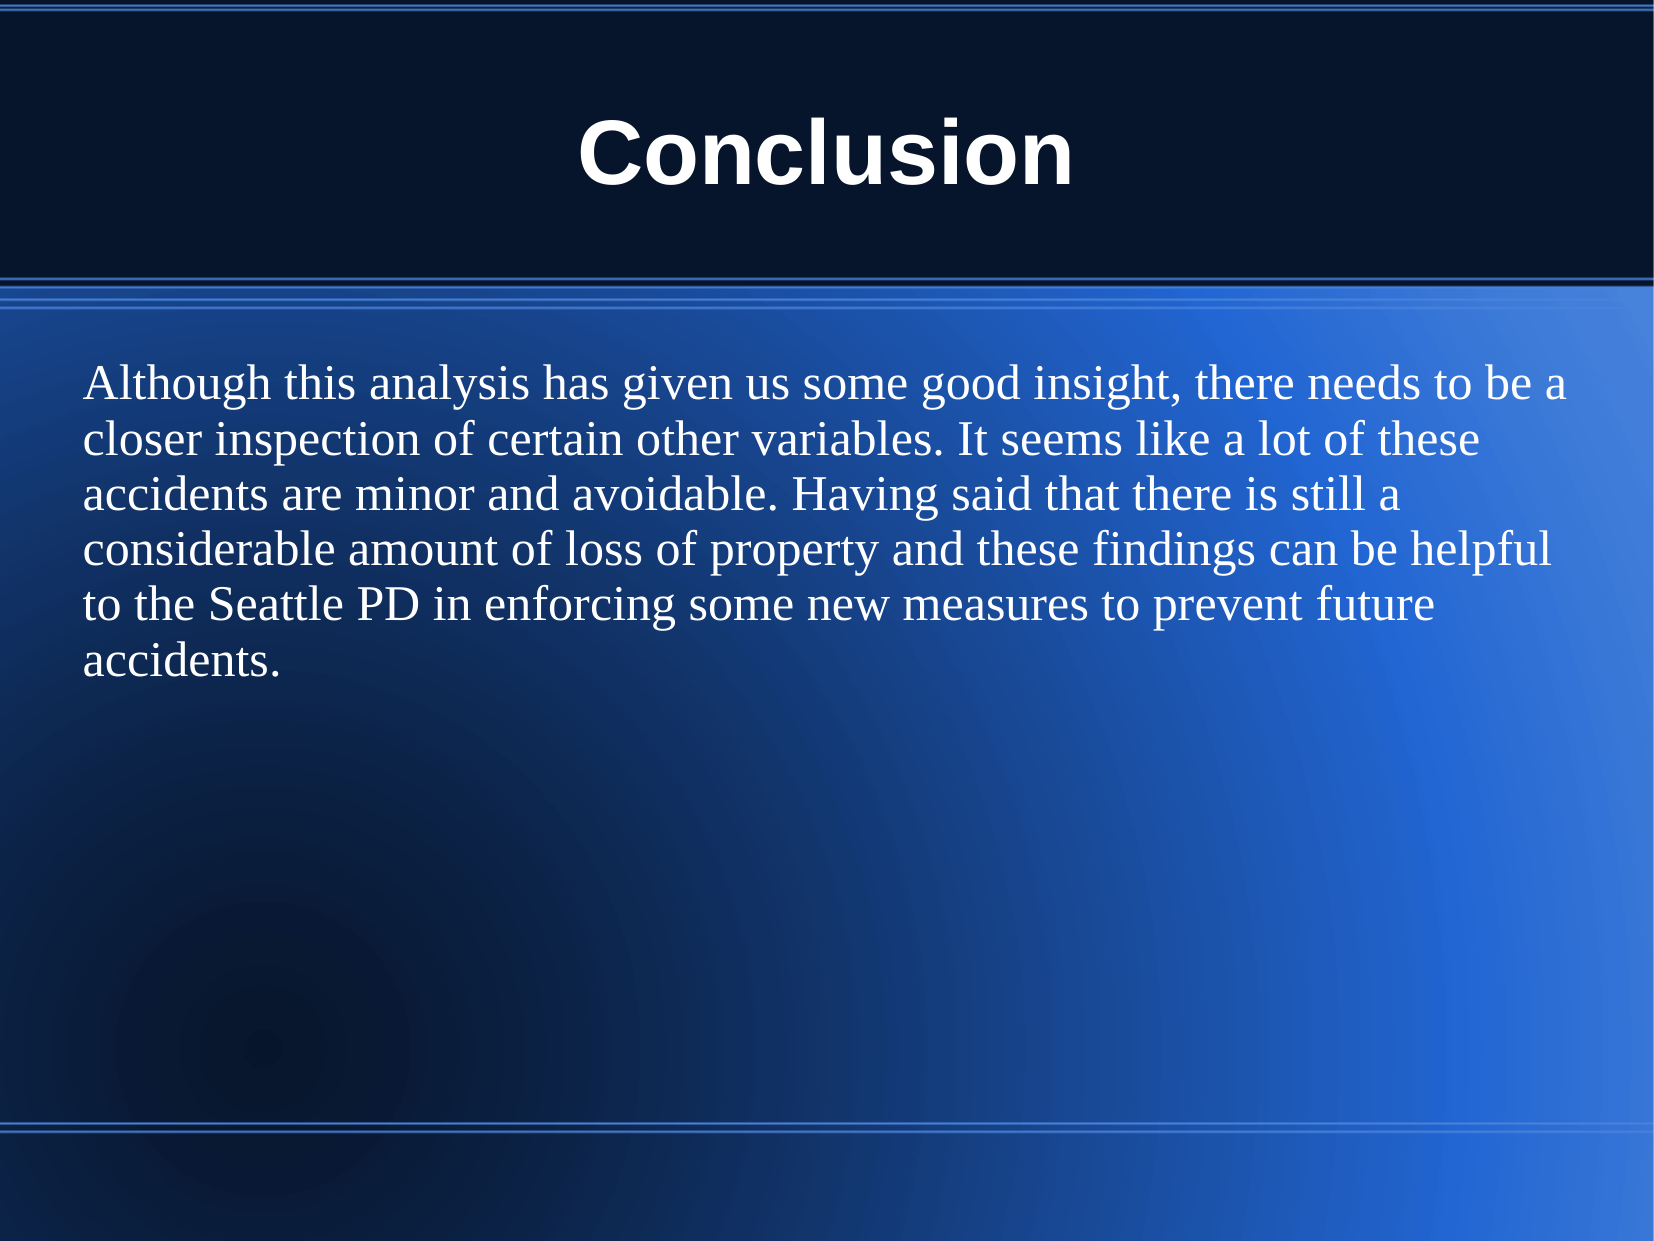

# Conclusion
Although this analysis has given us some good insight, there needs to be a closer inspection of certain other variables. It seems like a lot of these accidents are minor and avoidable. Having said that there is still a considerable amount of loss of property and these findings can be helpful to the Seattle PD in enforcing some new measures to prevent future accidents.